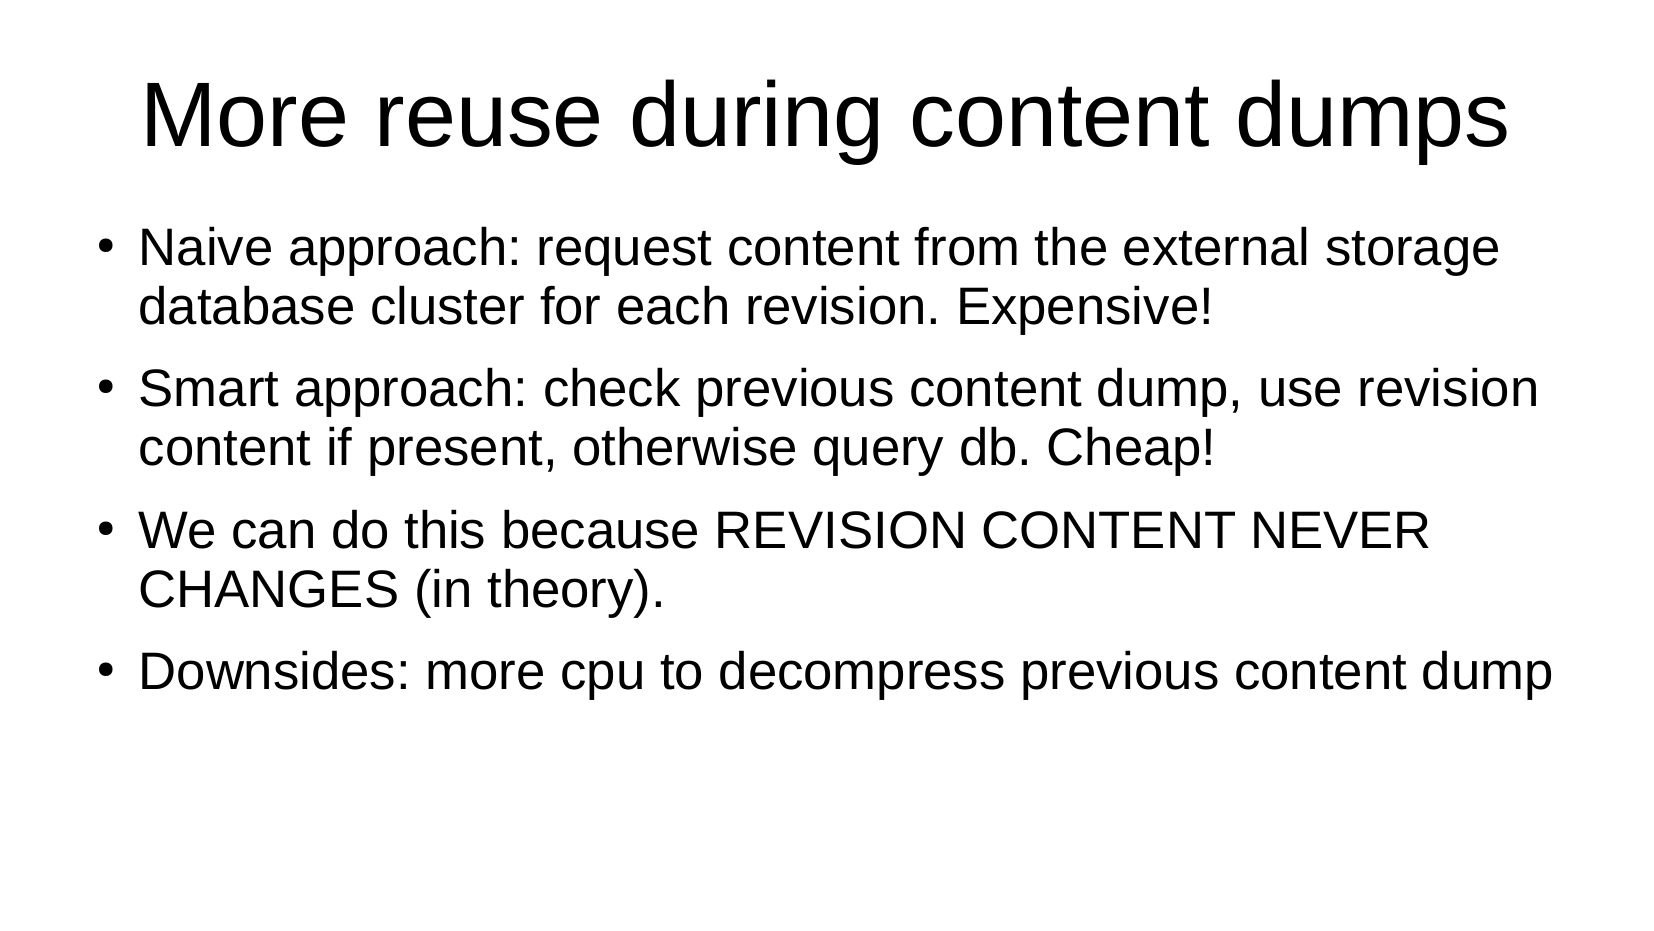

# More reuse during content dumps
Naive approach: request content from the external storage database cluster for each revision. Expensive!
Smart approach: check previous content dump, use revision content if present, otherwise query db. Cheap!
We can do this because REVISION CONTENT NEVER CHANGES (in theory).
Downsides: more cpu to decompress previous content dump